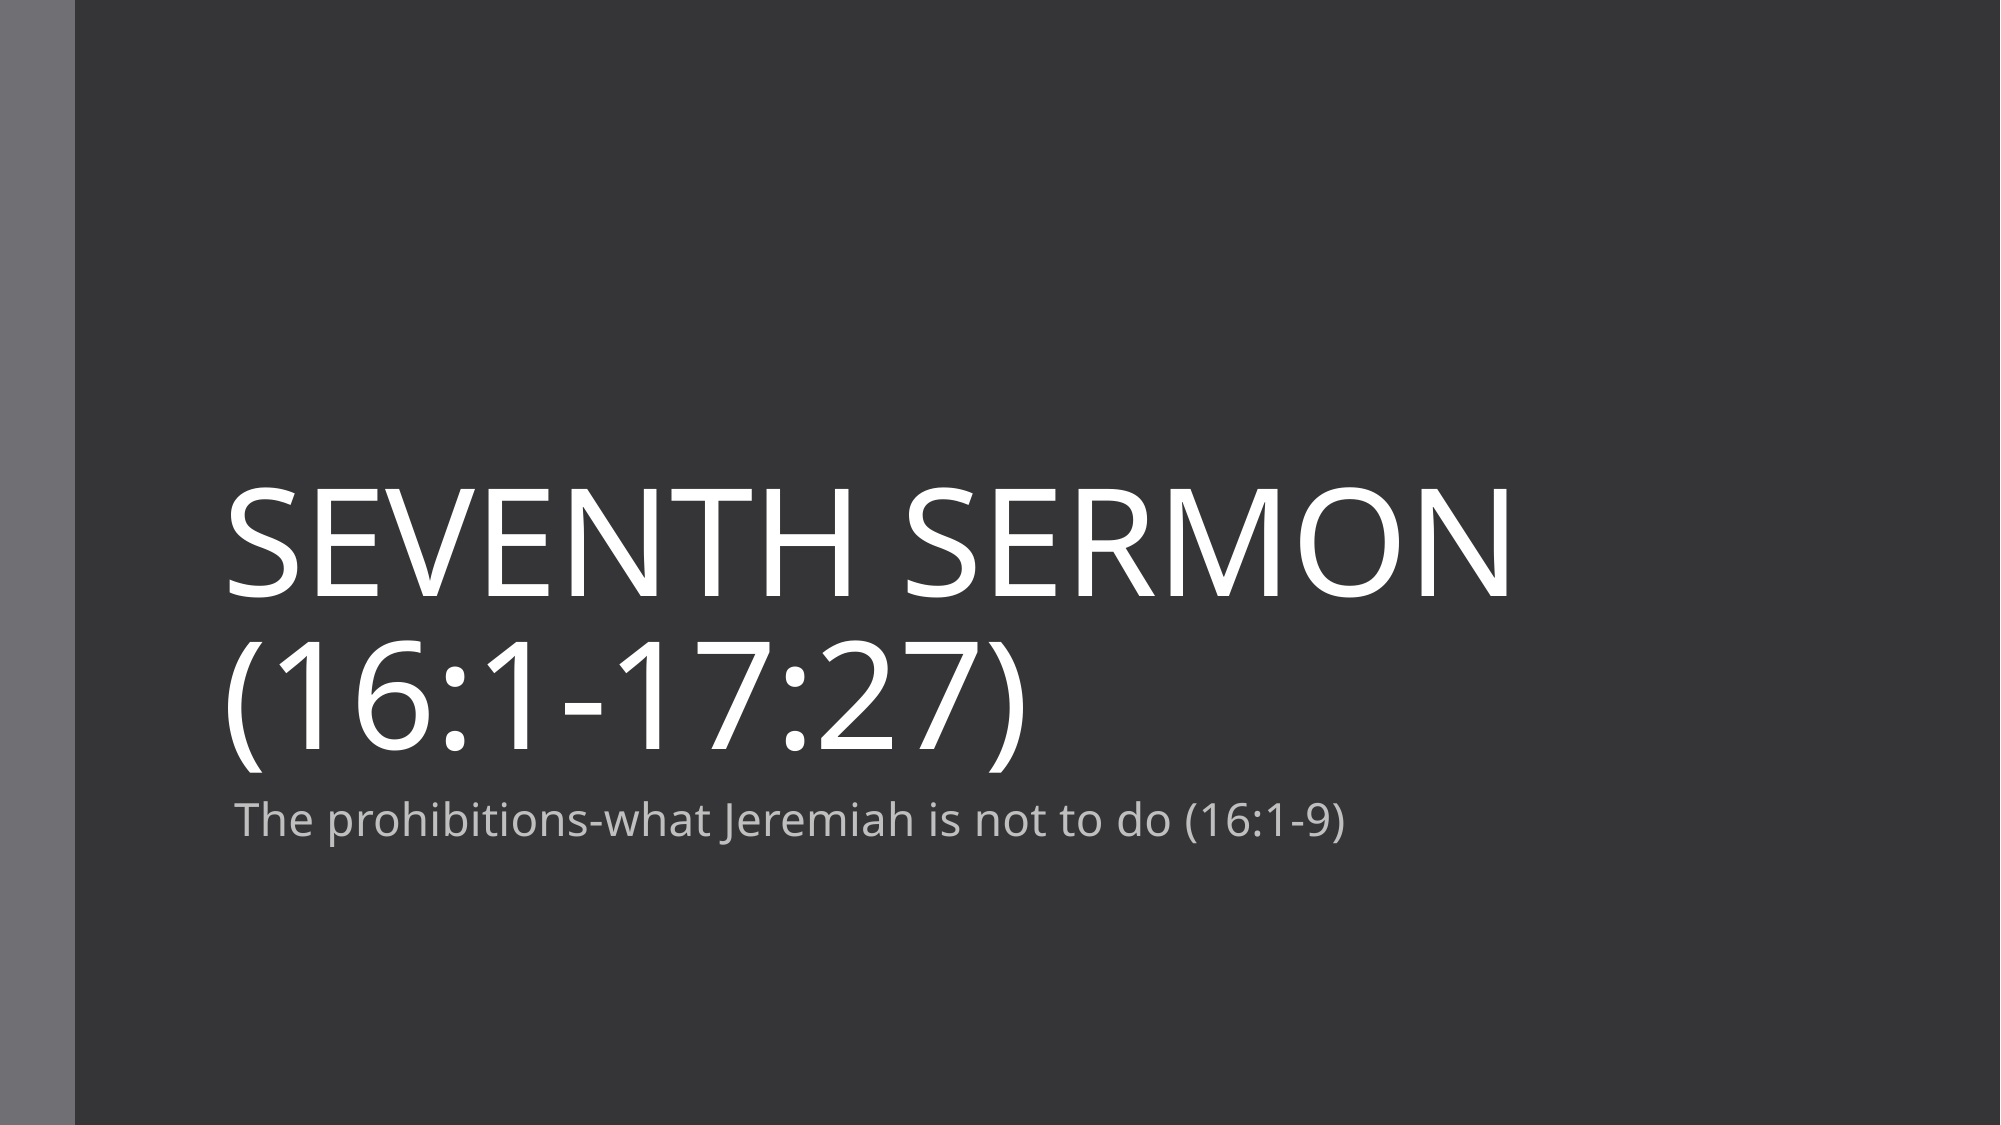

# SEVENTH SERMON (16:1-17:27)
 The prohibitions-what Jeremiah is not to do (16:1-9)